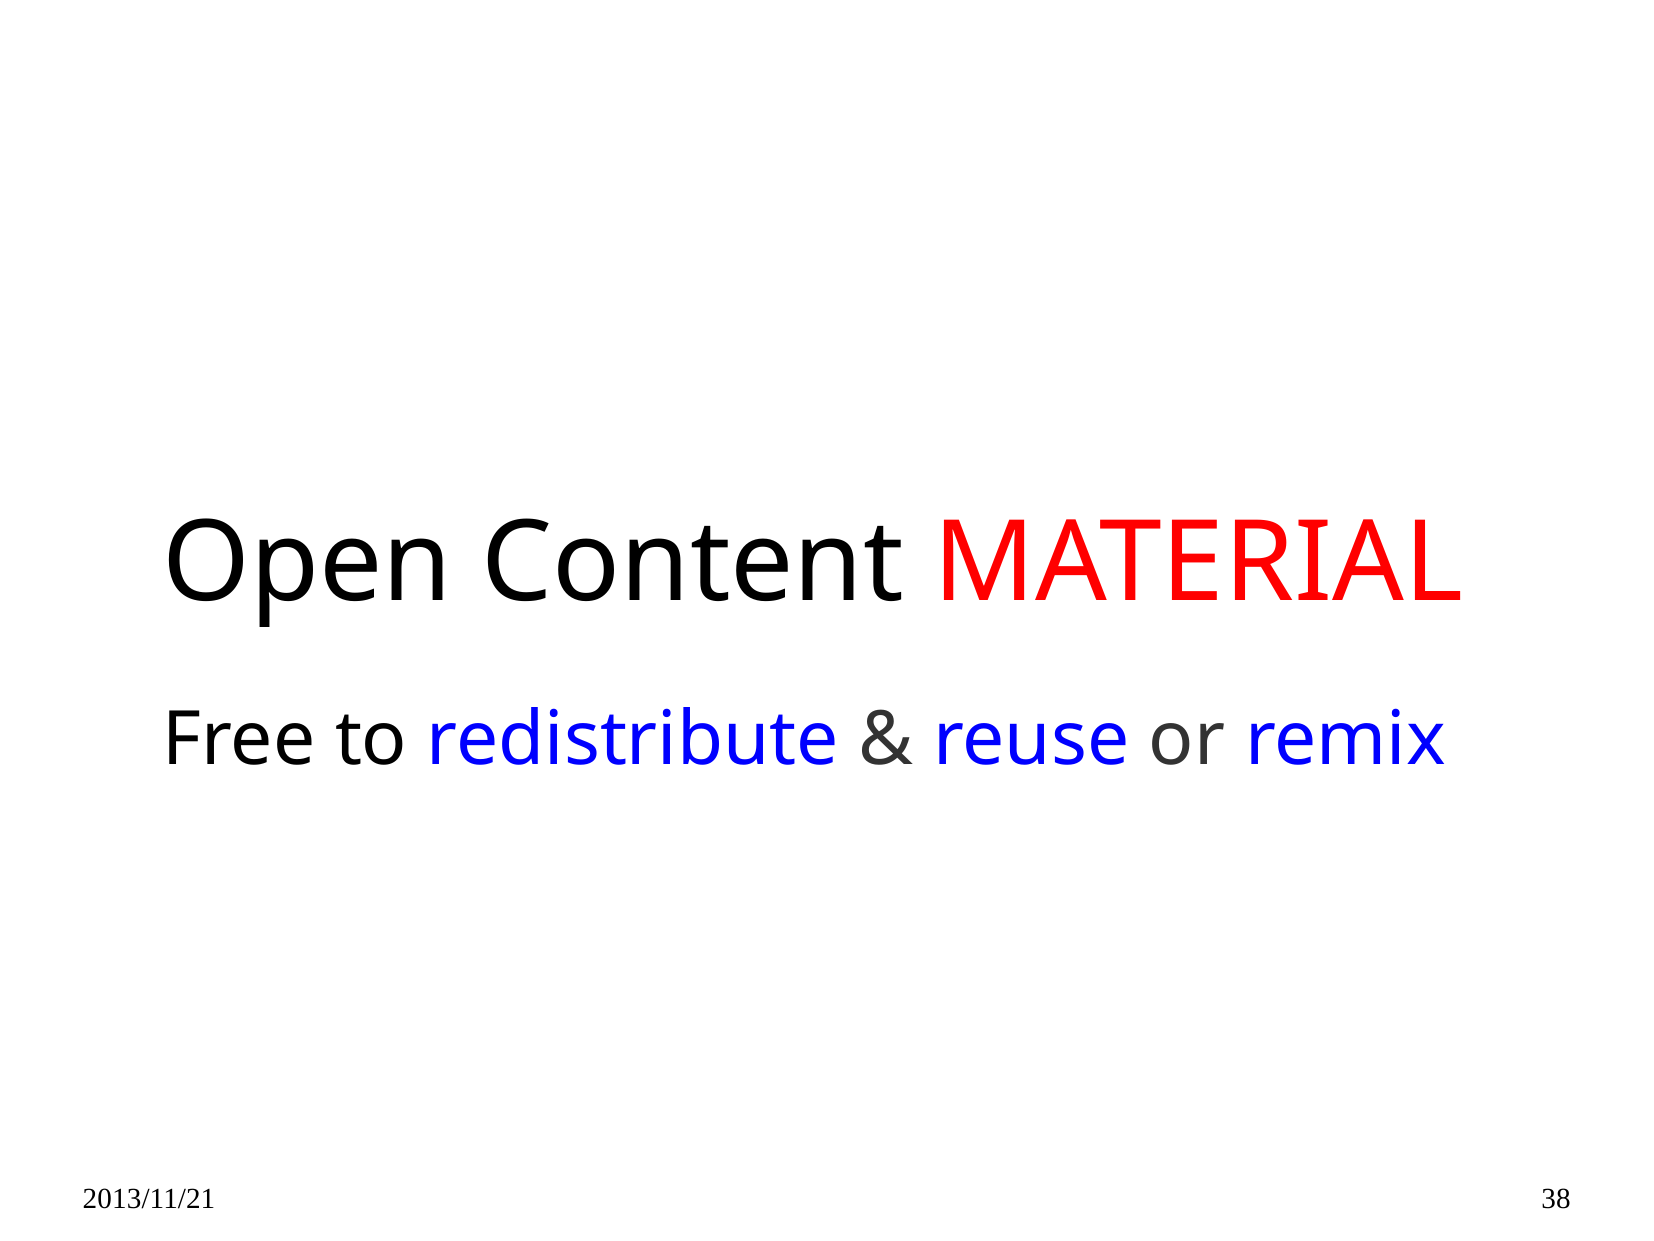

Open Content MATERIAL
Free to redistribute & reuse or remix
2013/11/21
38